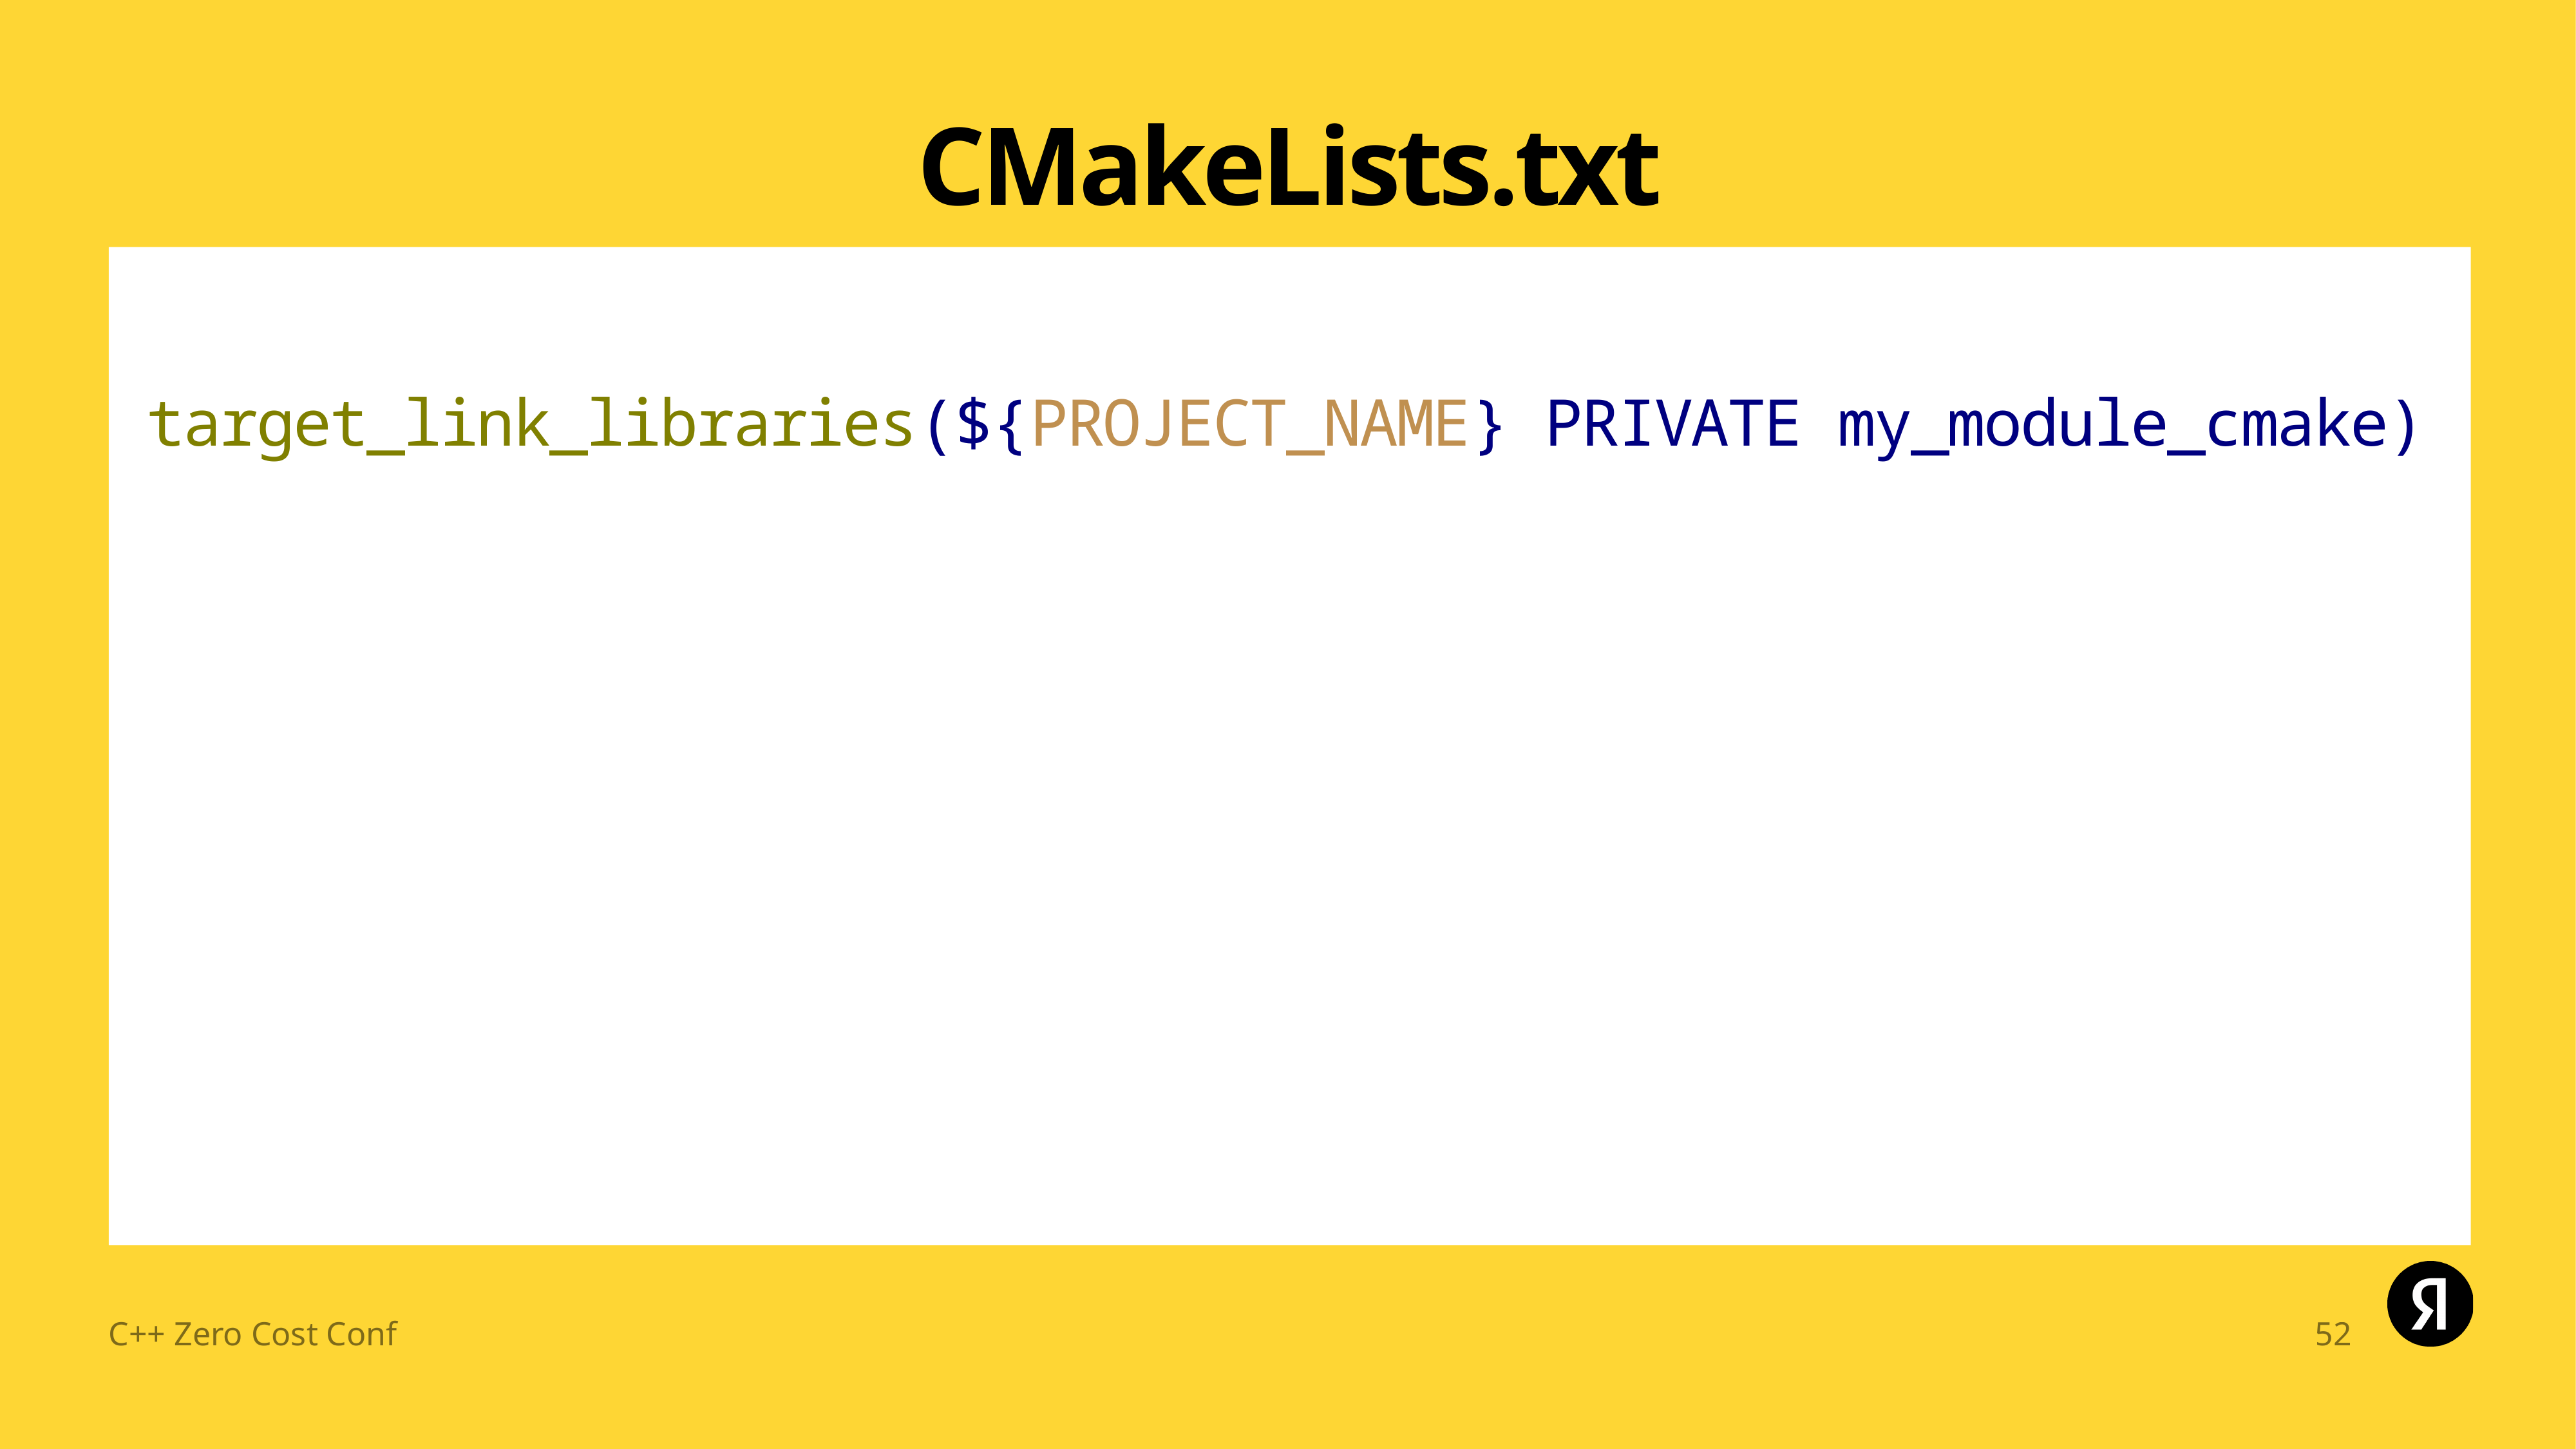

CMakeLists.txt
# target_link_libraries(${PROJECT_NAME} PRIVATE my_module_cmake)
C++ Zero Cost Conf
52